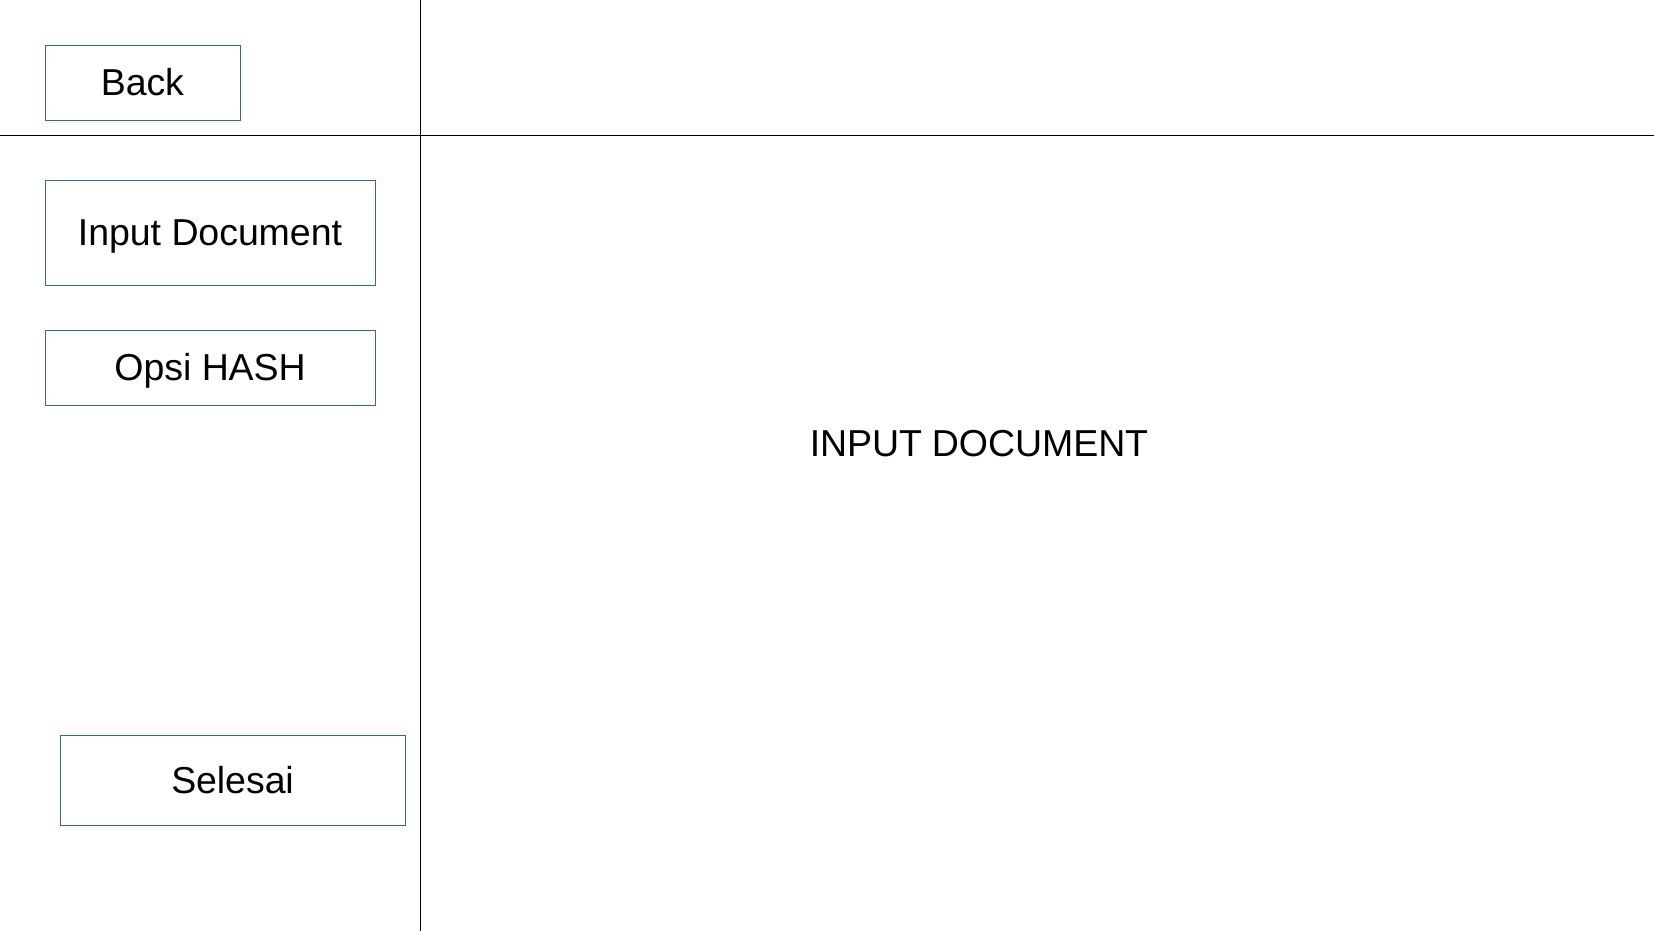

Back
Input Document
Opsi HASH
INPUT DOCUMENT
Selesai